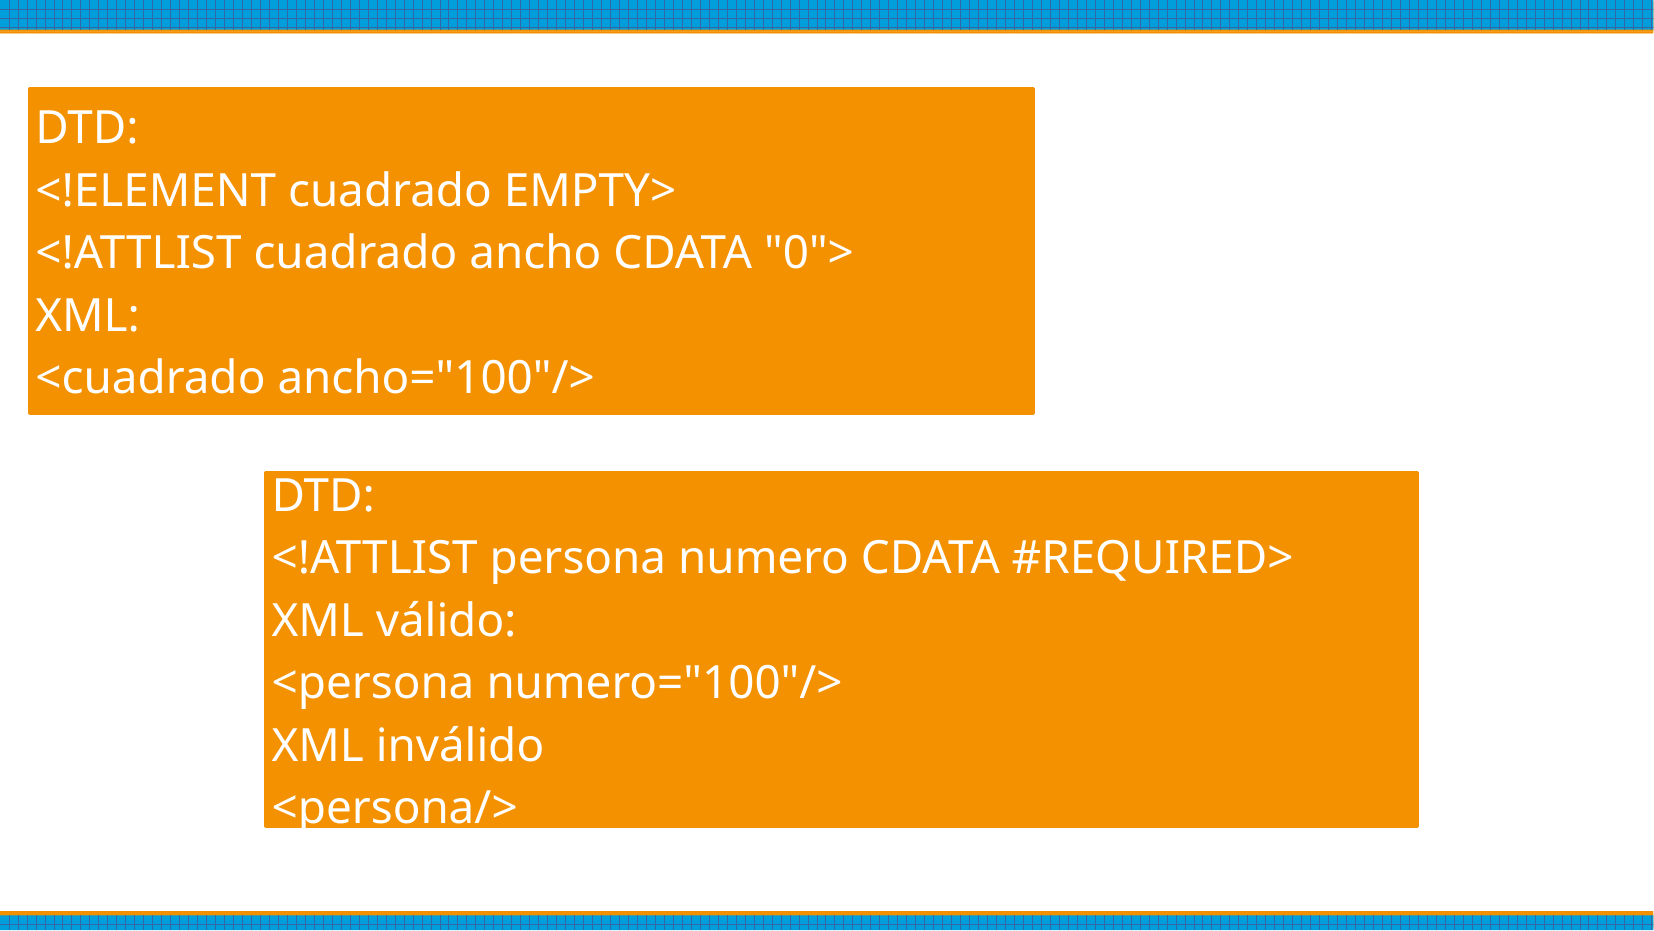

DTD:
<!ELEMENT cuadrado EMPTY>
<!ATTLIST cuadrado ancho CDATA "0">
XML:
<cuadrado ancho="100"/>
DTD:
<!ATTLIST persona numero CDATA #REQUIRED>
XML válido:
<persona numero="100"/>
XML inválido
<persona/>